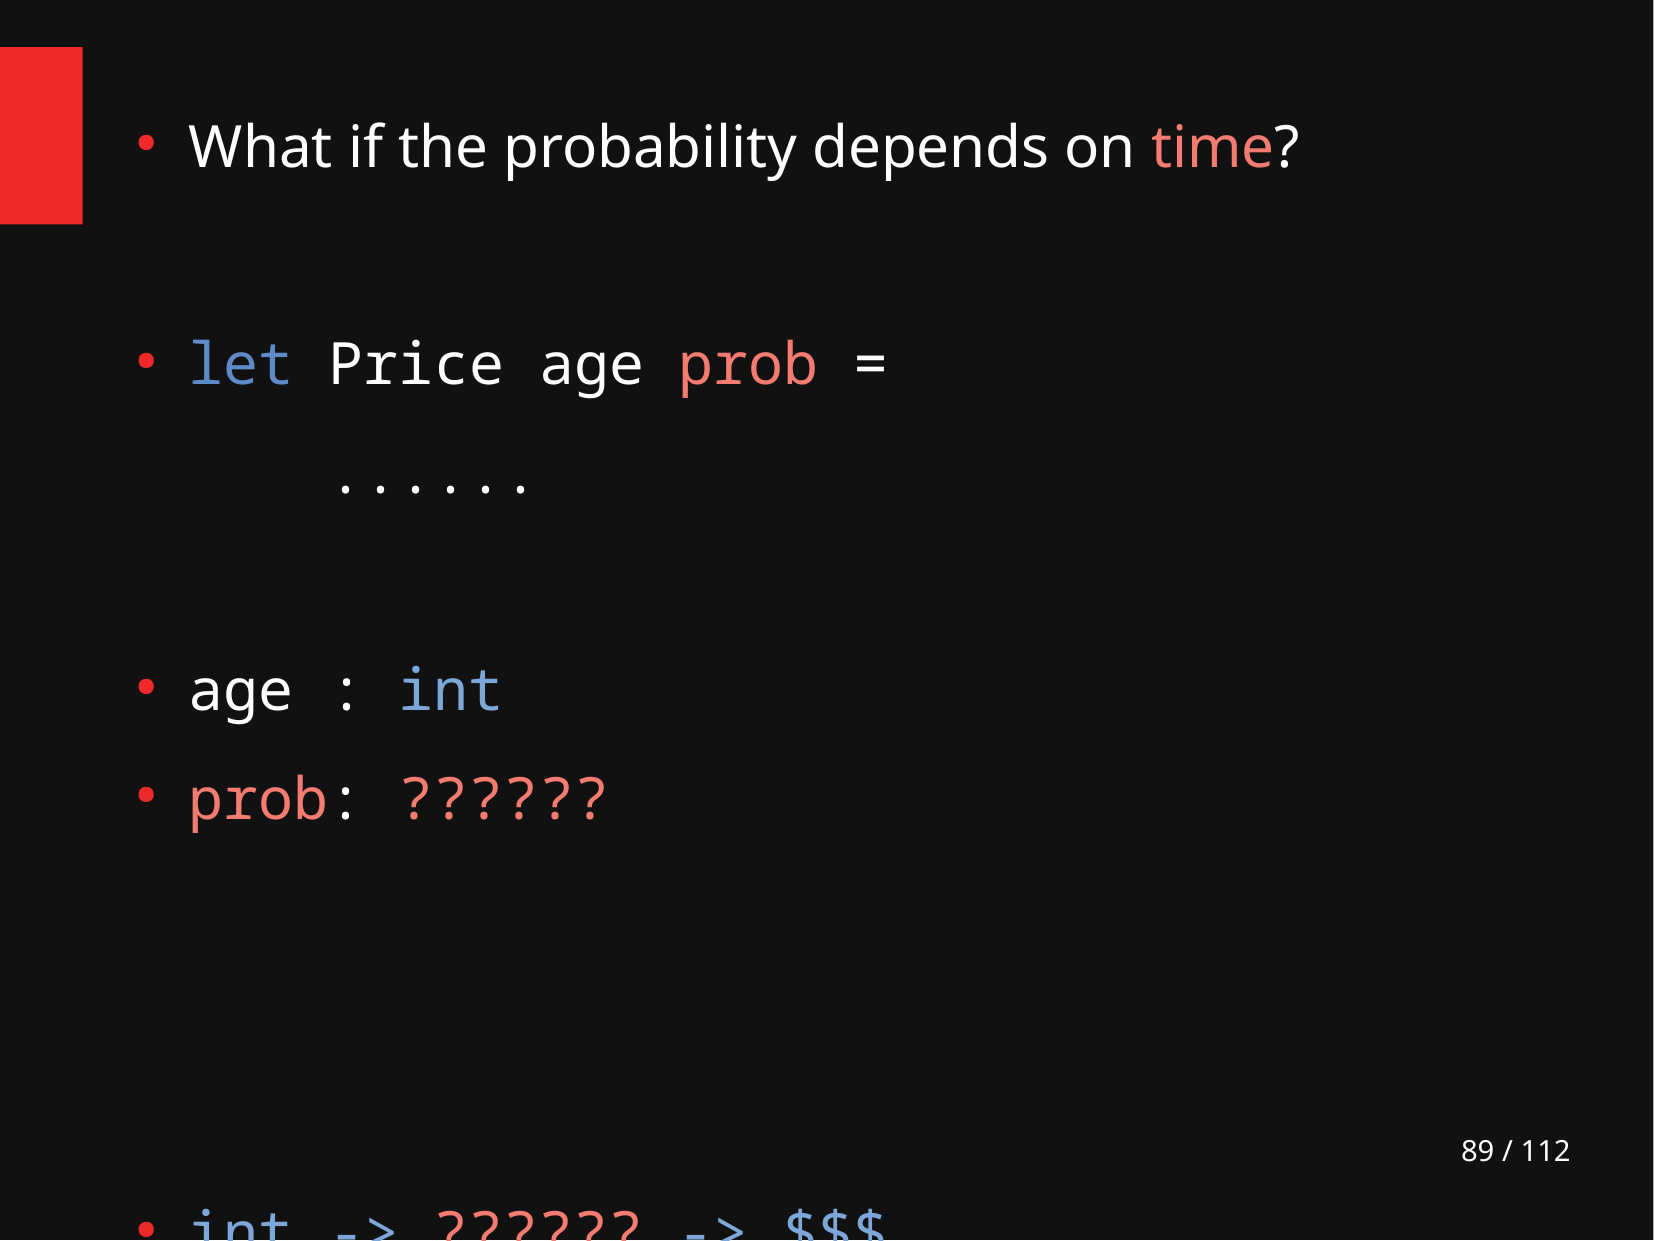

# What if the probability depends on time?
let Price age prob =
 ......
age : int
prob: ??????
int -> ?????? -> $$$
89